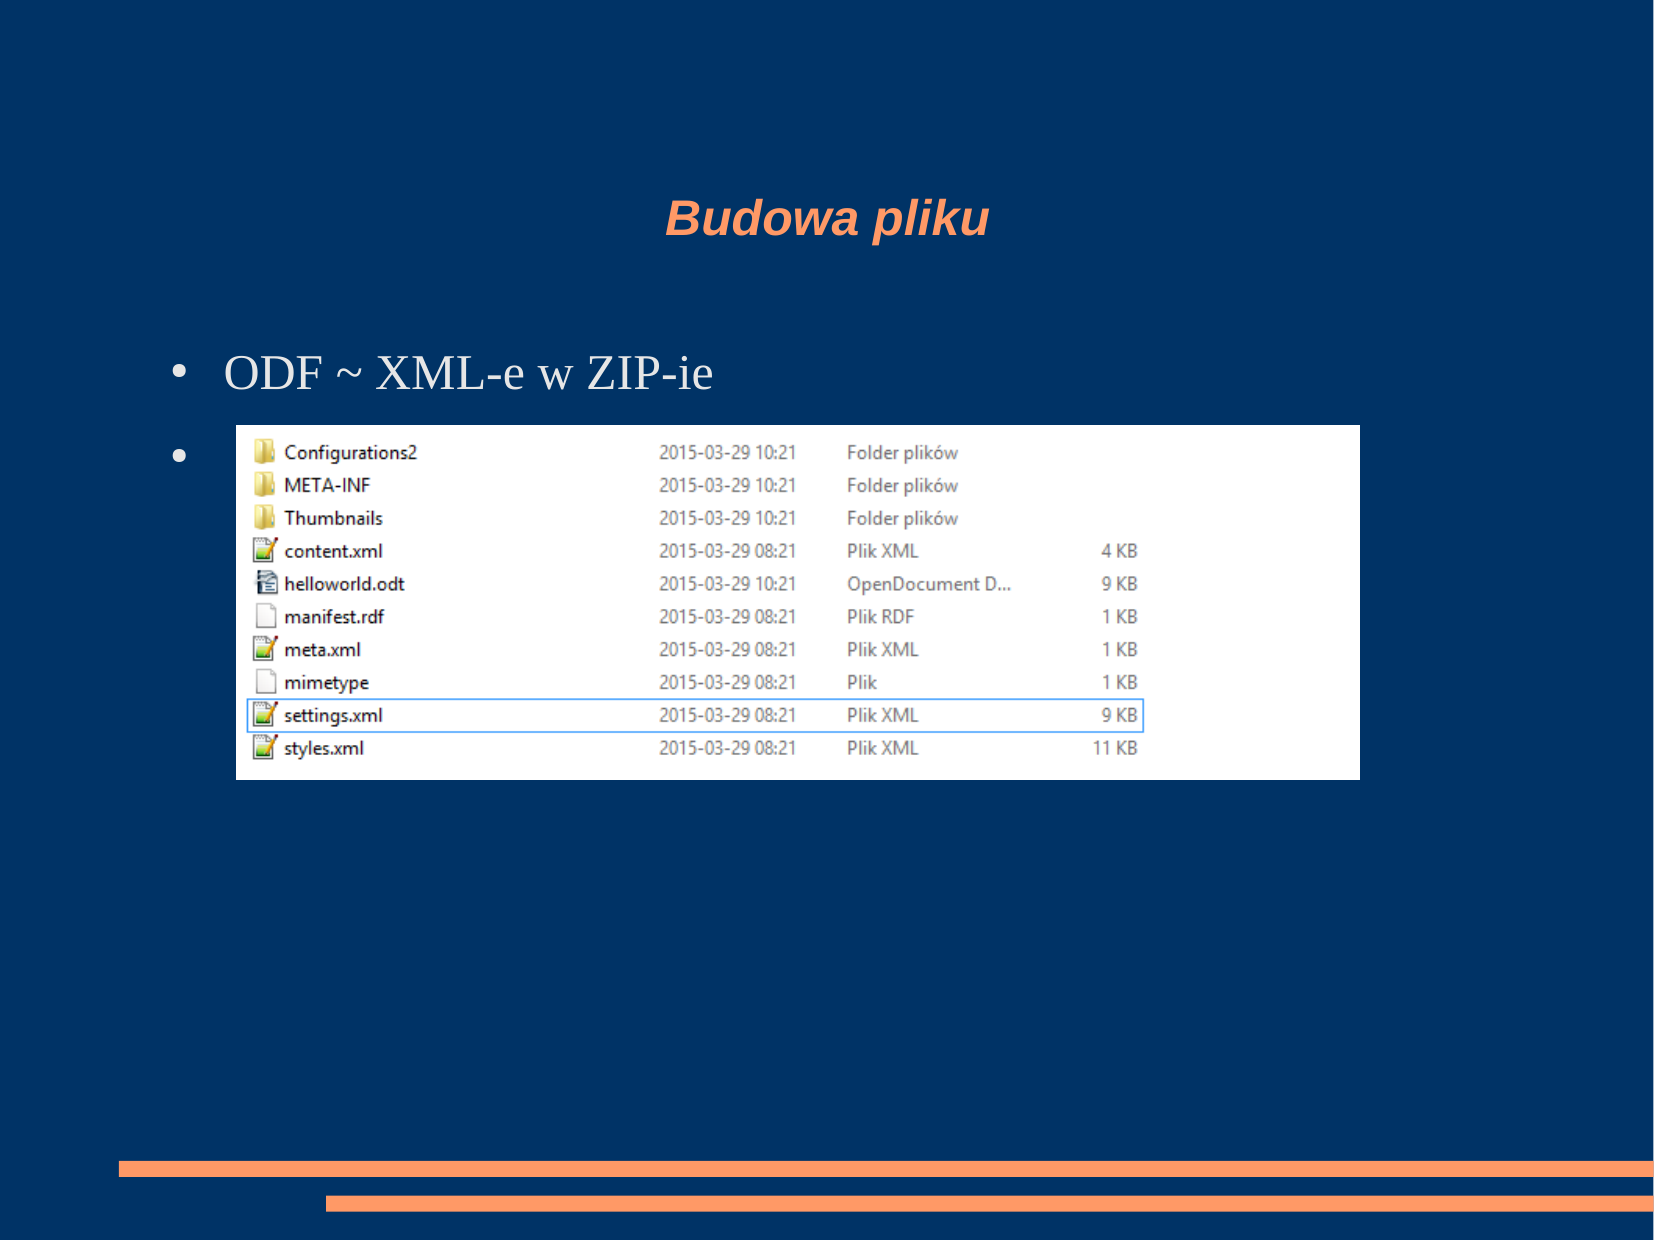

# Budowa pliku
ODF ~ XML-e w ZIP-ie